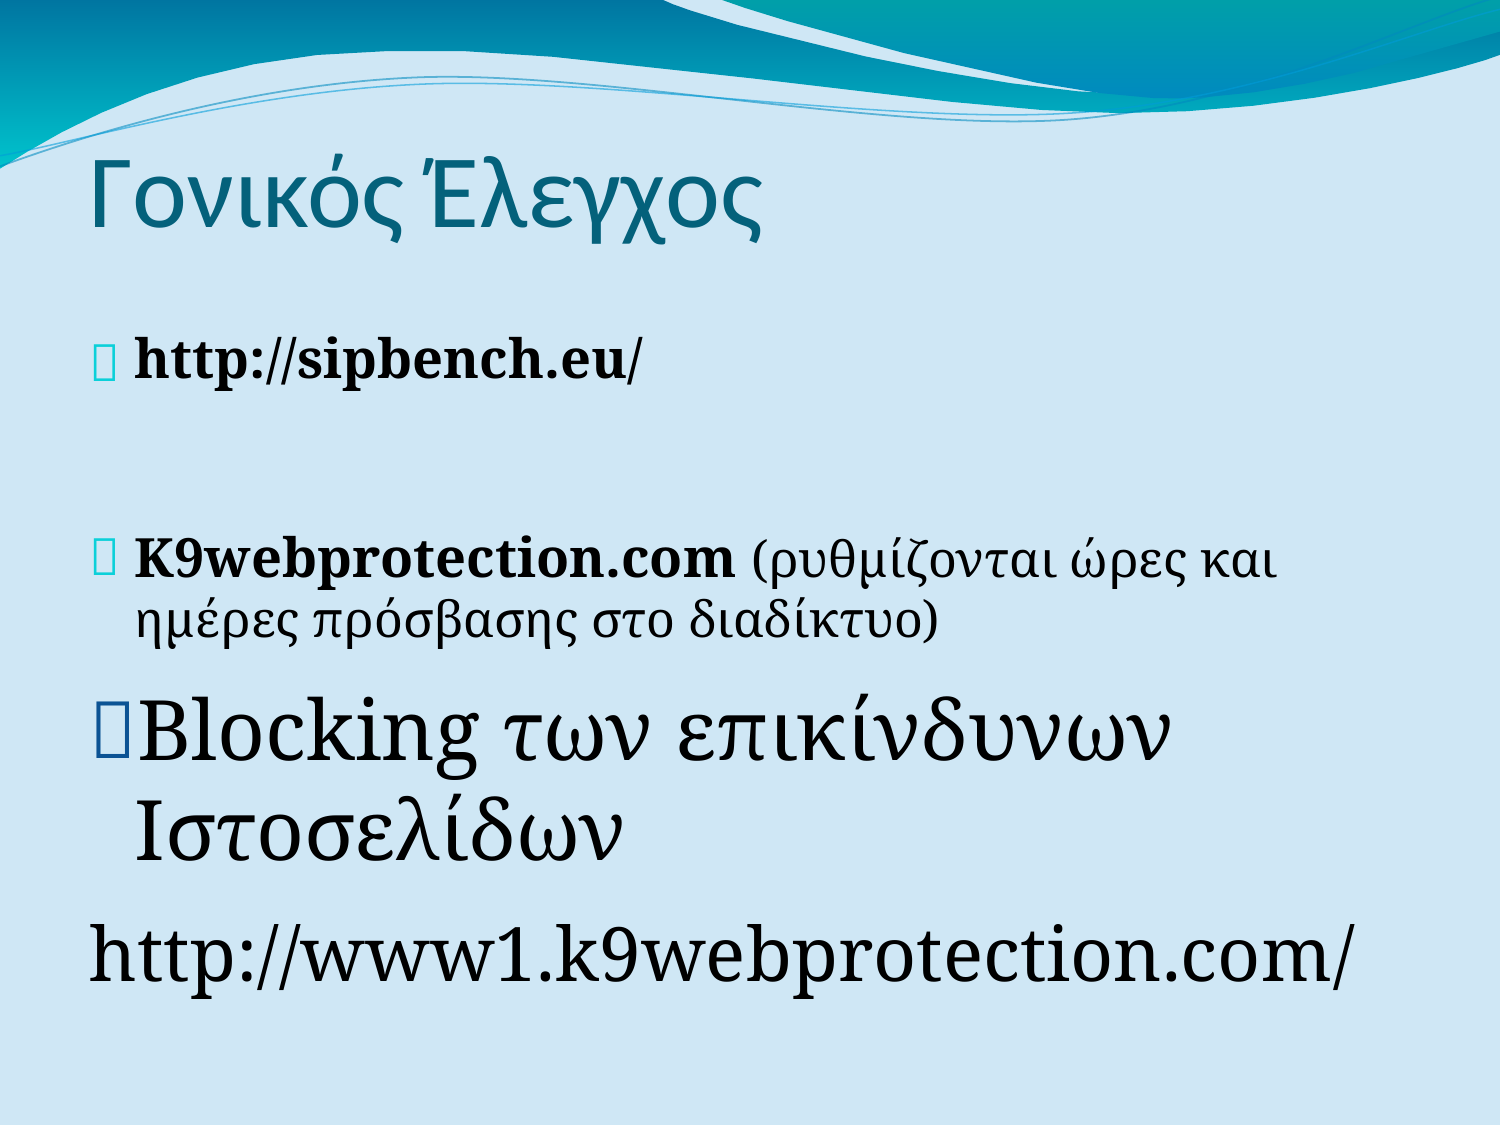

# Γονικός Έλεγχος
http://sipbench.eu/
K9webprotection.com (ρυθμίζονται ώρες και ημέρες πρόσβασης στο διαδίκτυο)
Blocking των επικίνδυνων Ιστοσελίδων
http://www1.k9webprotection.com/